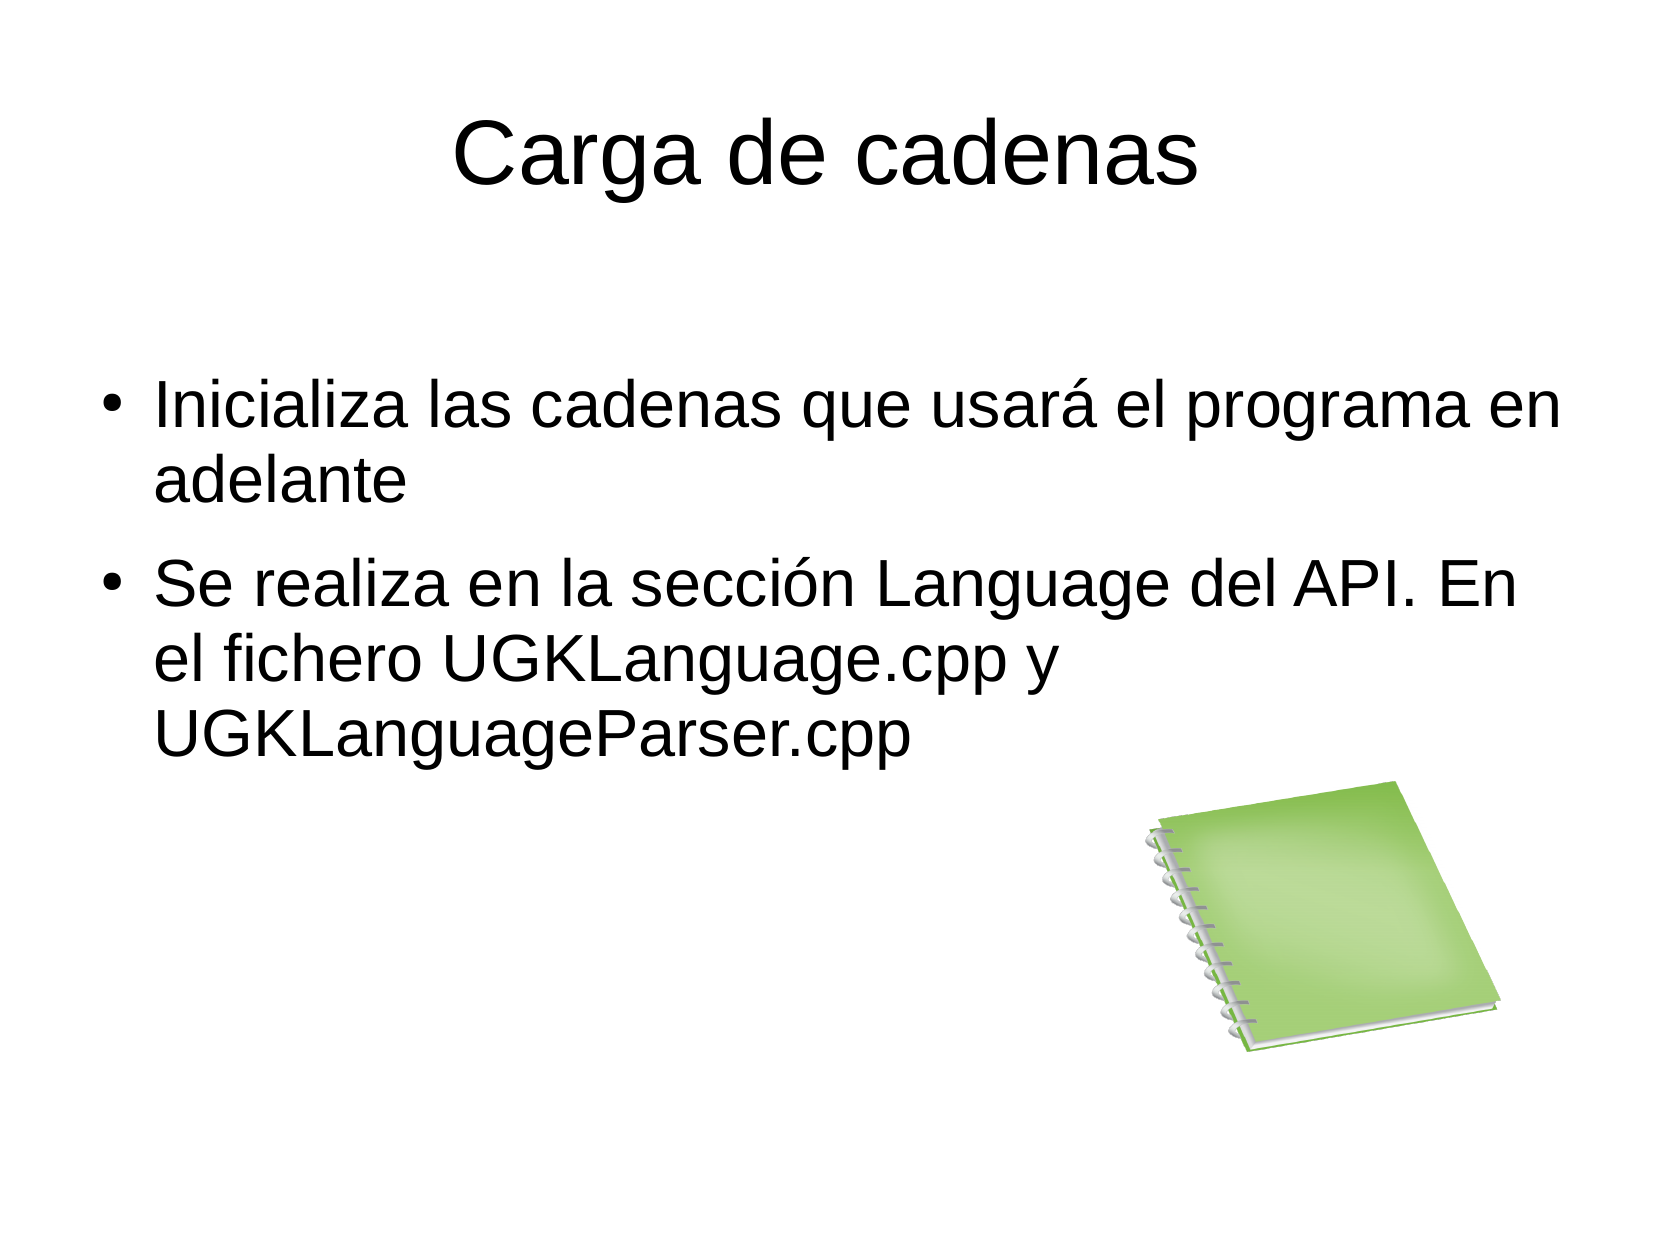

# Carga de cadenas
Inicializa las cadenas que usará el programa en adelante
Se realiza en la sección Language del API. En el fichero UGKLanguage.cpp y UGKLanguageParser.cpp